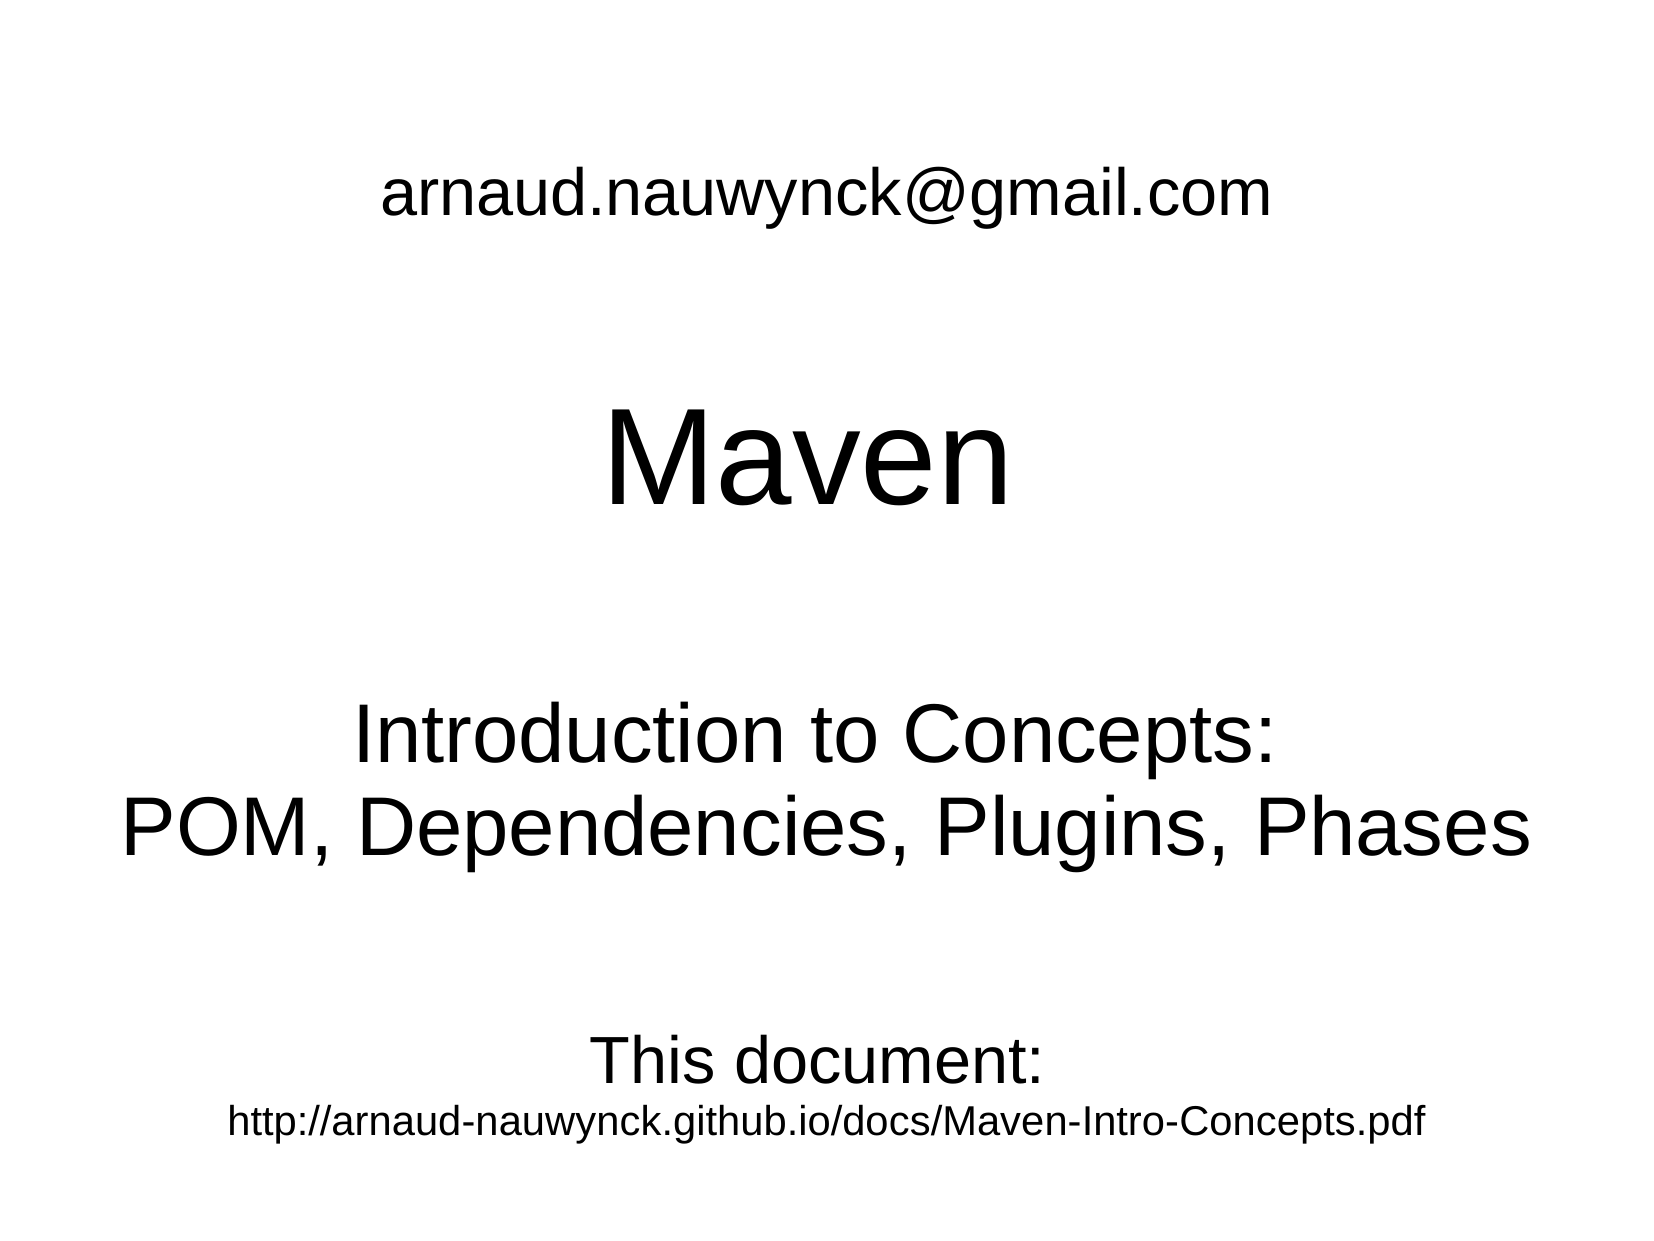

# arnaud.nauwynck@gmail.com
Maven
Introduction to Concepts:
POM, Dependencies, Plugins, Phases
This document:
http://arnaud-nauwynck.github.io/docs/Maven-Intro-Concepts.pdf